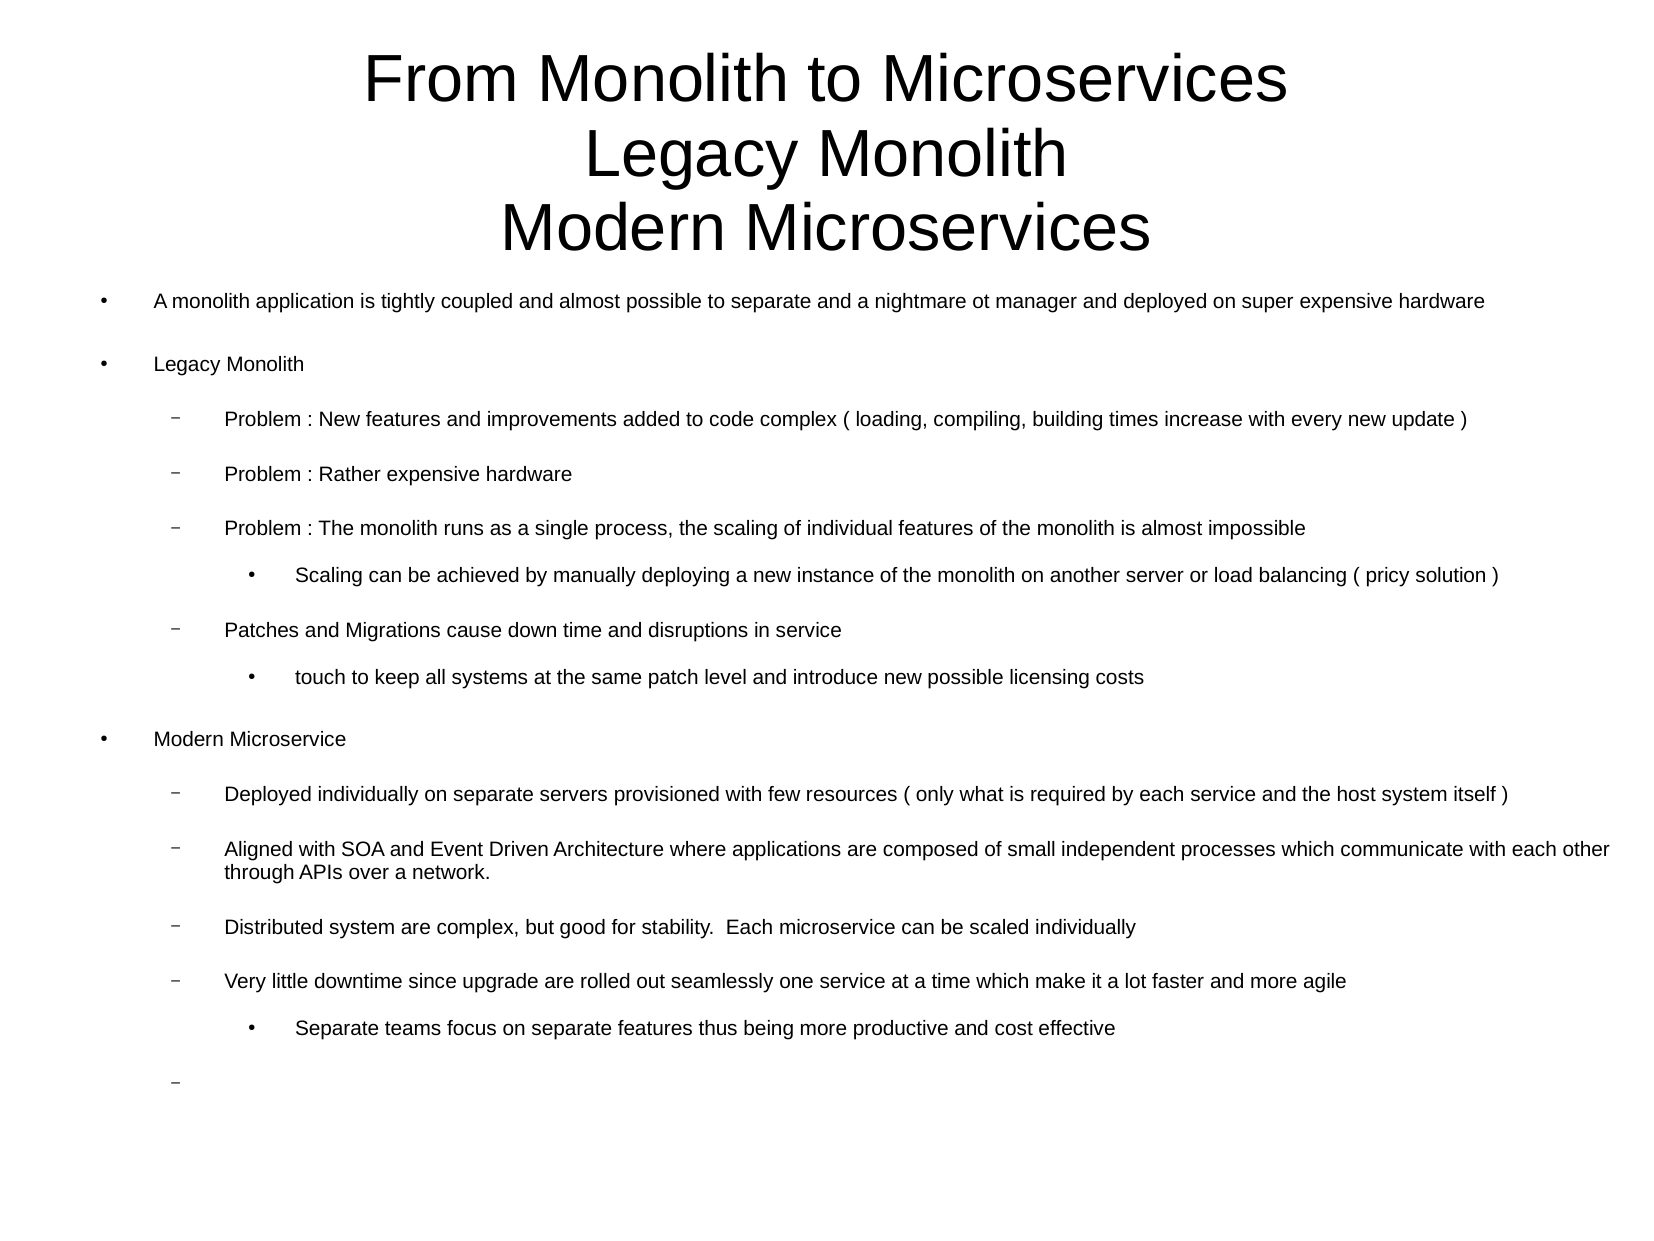

# From Monolith to Microservices Legacy Monolith Modern Microservices
A monolith application is tightly coupled and almost possible to separate and a nightmare ot manager and deployed on super expensive hardware
Legacy Monolith
Problem : New features and improvements added to code complex ( loading, compiling, building times increase with every new update )
Problem : Rather expensive hardware
Problem : The monolith runs as a single process, the scaling of individual features of the monolith is almost impossible
Scaling can be achieved by manually deploying a new instance of the monolith on another server or load balancing ( pricy solution )
Patches and Migrations cause down time and disruptions in service
touch to keep all systems at the same patch level and introduce new possible licensing costs
Modern Microservice
Deployed individually on separate servers provisioned with few resources ( only what is required by each service and the host system itself )
Aligned with SOA and Event Driven Architecture where applications are composed of small independent processes which communicate with each other through APIs over a network.
Distributed system are complex, but good for stability. Each microservice can be scaled individually
Very little downtime since upgrade are rolled out seamlessly one service at a time which make it a lot faster and more agile
Separate teams focus on separate features thus being more productive and cost effective